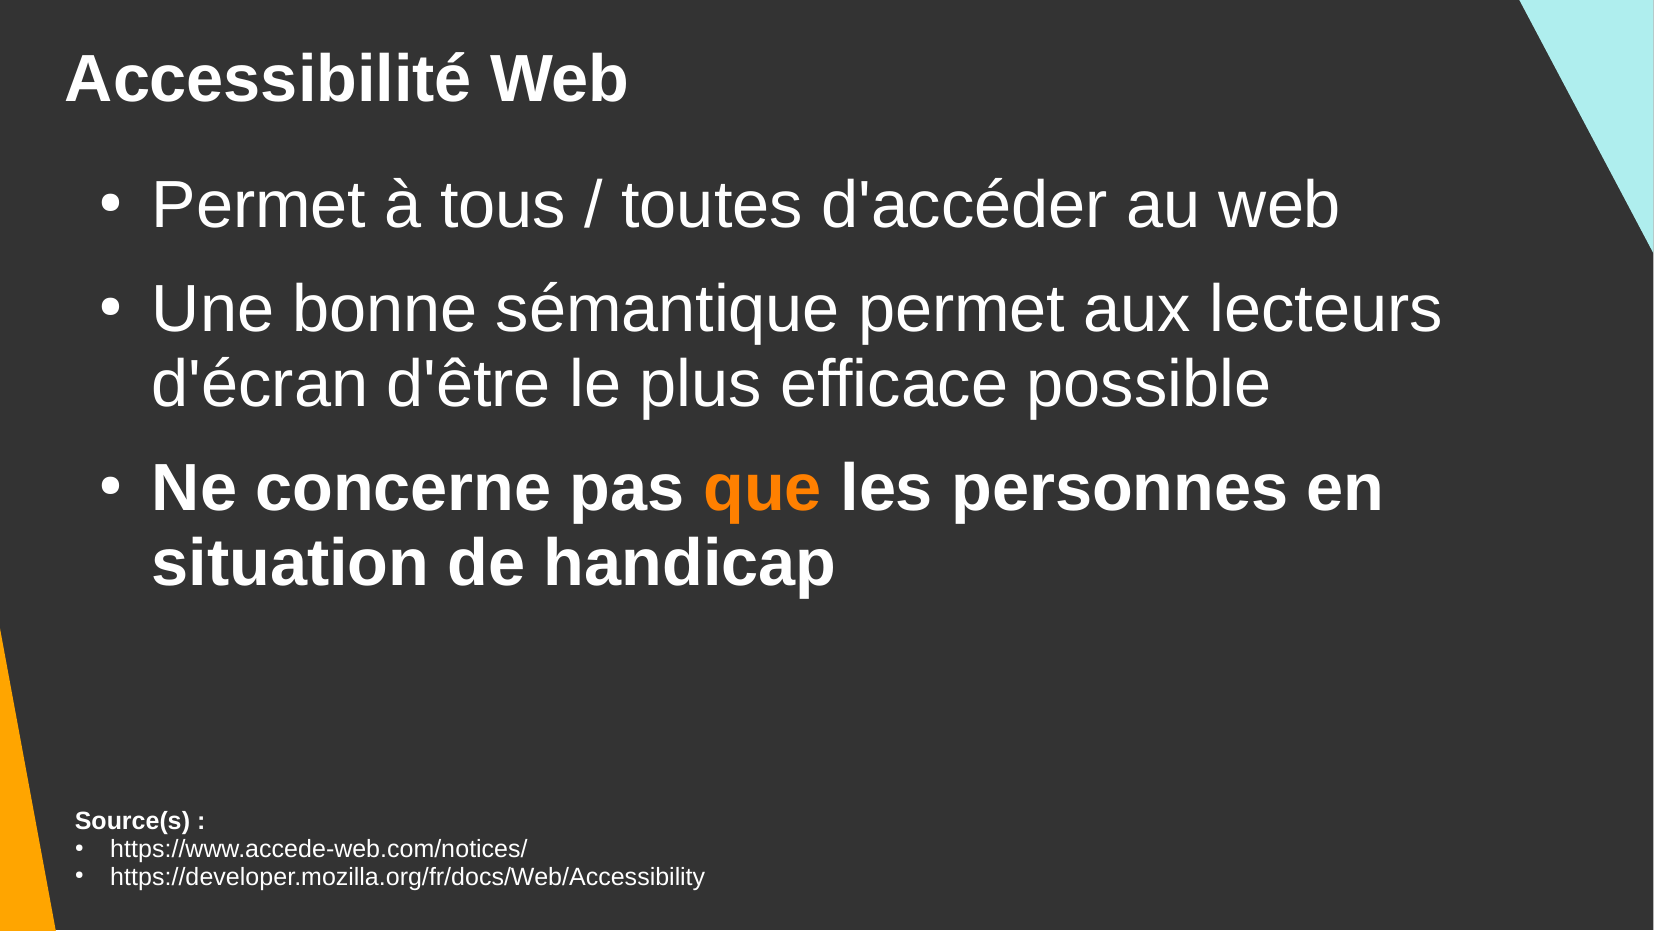

# Accessibilité Web
Permet à tous / toutes d'accéder au web
Une bonne sémantique permet aux lecteurs d'écran d'être le plus efficace possible
Ne concerne pas que les personnes en situation de handicap
Source(s) :
https://www.accede-web.com/notices/
https://developer.mozilla.org/fr/docs/Web/Accessibility